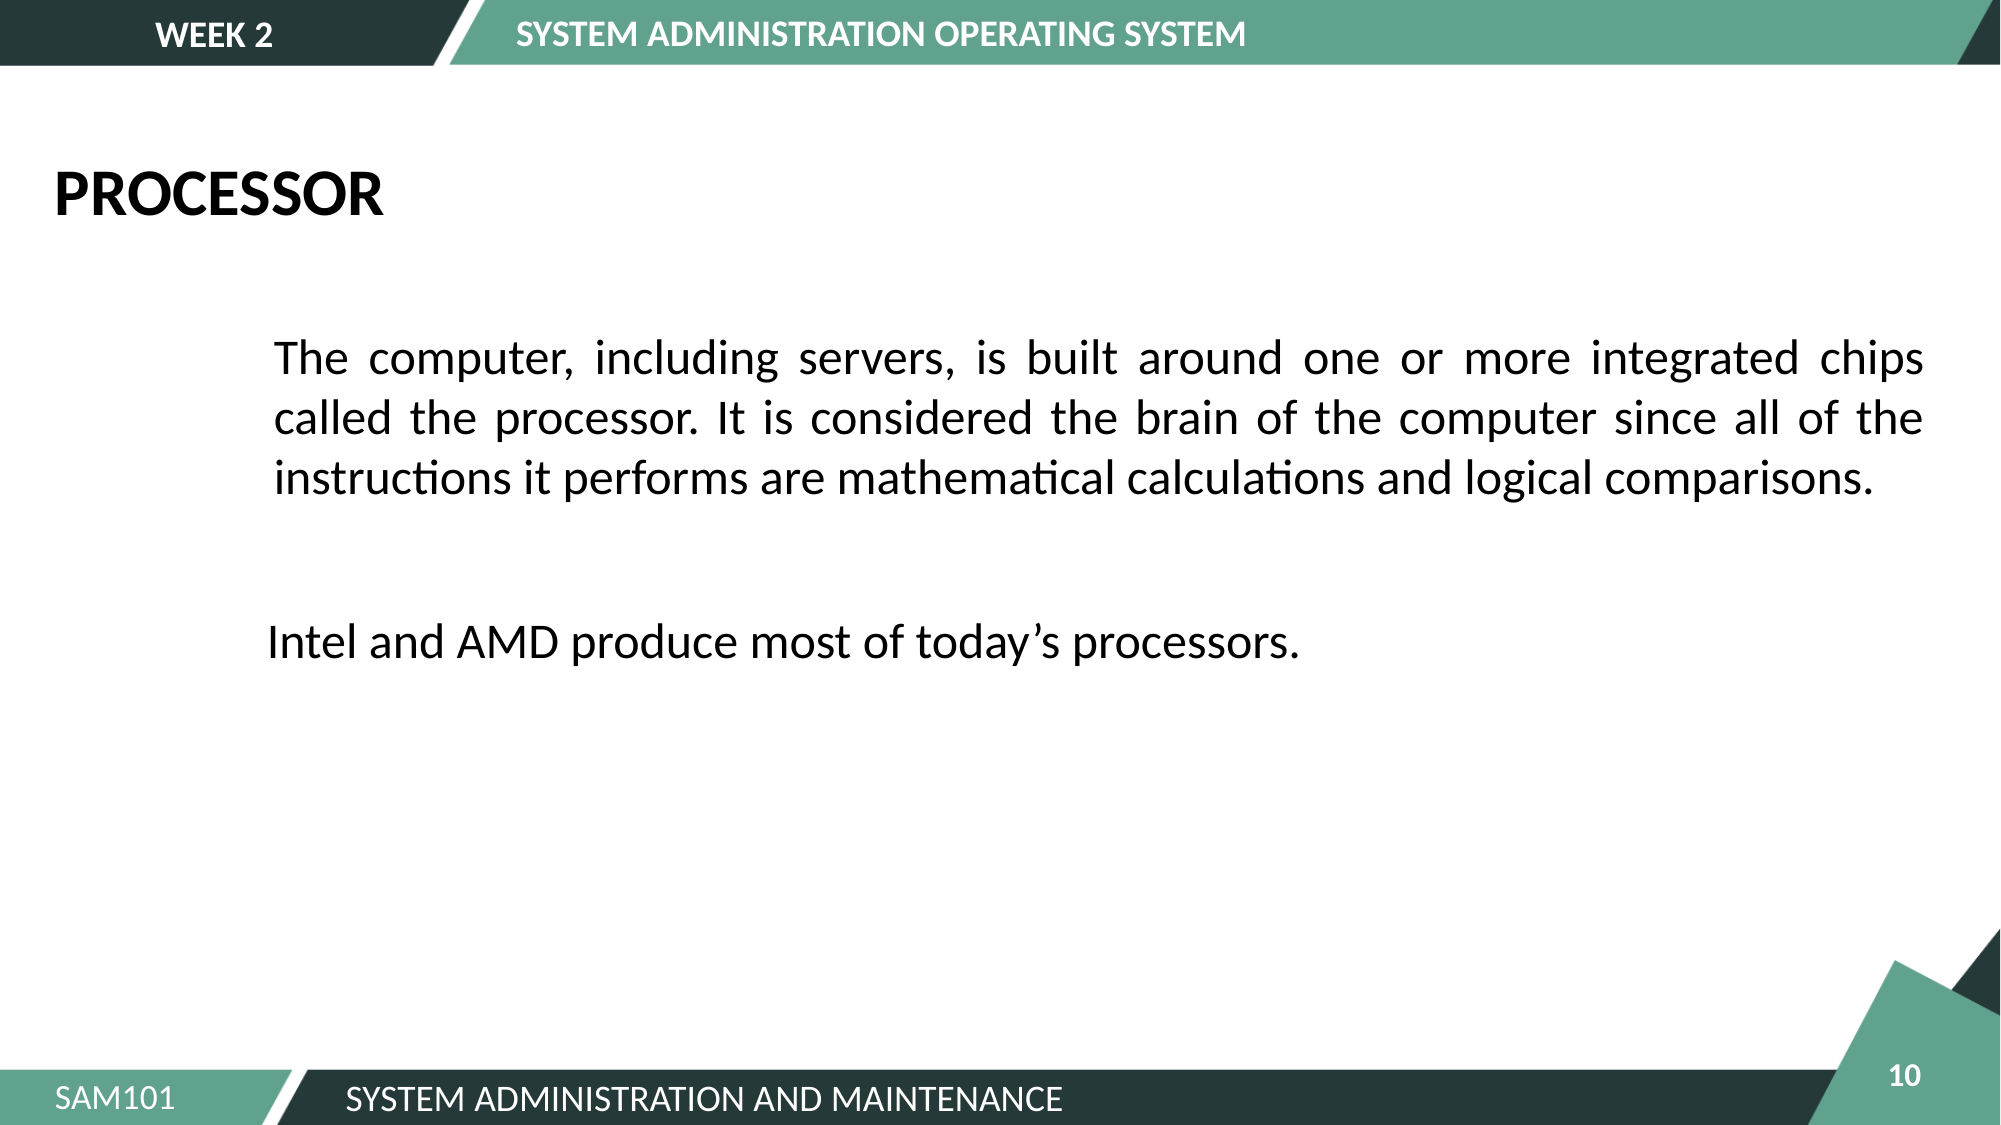

SYSTEM ADMINISTRATION OPERATING SYSTEM
WEEK 2
PROCESSOR
The computer, including servers, is built around one or more integrated chips called the processor. It is considered the brain of the computer since all of the instructions it performs are mathematical calculations and logical comparisons.
Intel and AMD produce most of today’s processors.
SAM101
SYSTEM ADMINISTRATION AND MAINTENANCE